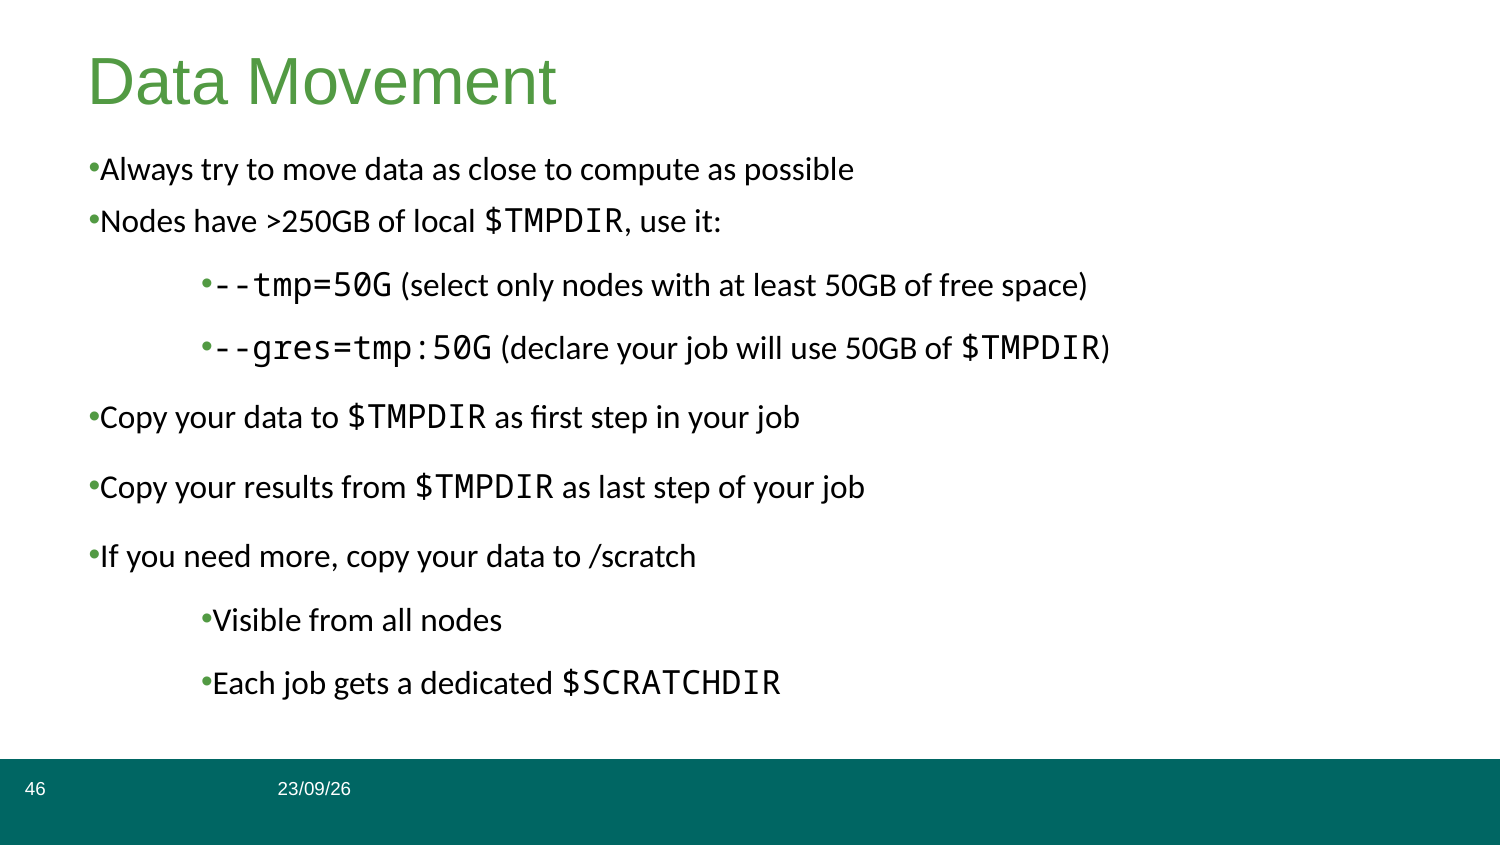

# Data Movement
Always try to move data as close to compute as possible
Nodes have >250GB of local $TMPDIR, use it:
--tmp=50G (select only nodes with at least 50GB of free space)
--gres=tmp:50G (declare your job will use 50GB of $TMPDIR)
Copy your data to $TMPDIR as first step in your job
Copy your results from $TMPDIR as last step of your job
If you need more, copy your data to /scratch
Visible from all nodes
Each job gets a dedicated $SCRATCHDIR